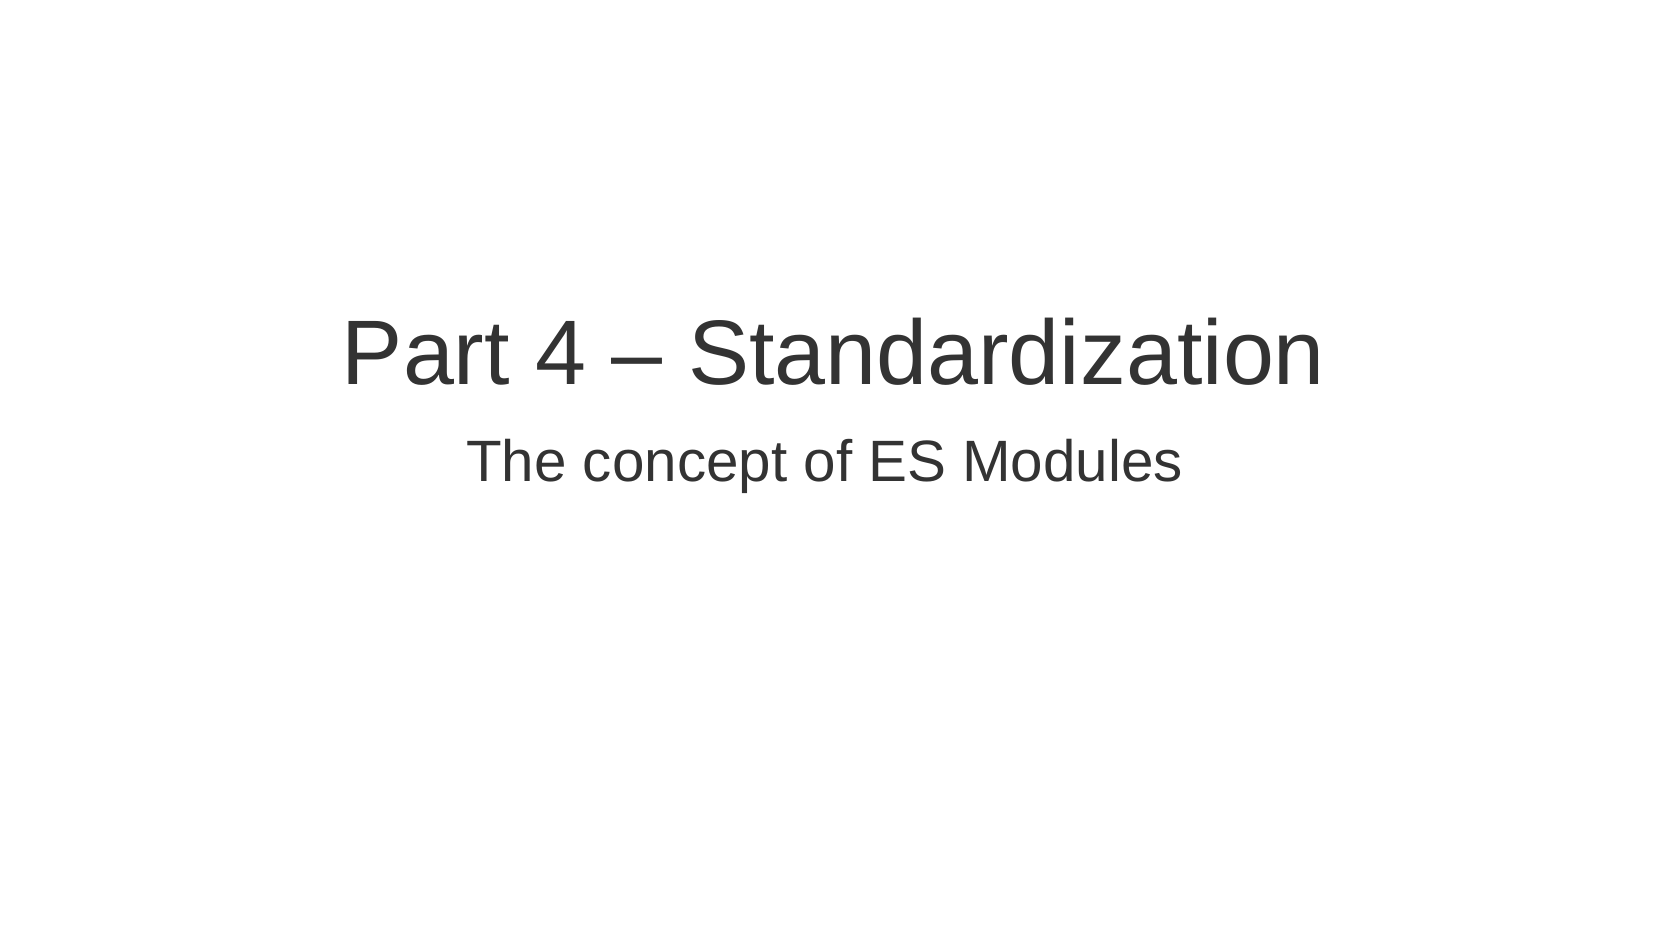

# Part 4 – Standardization
The concept of ES Modules